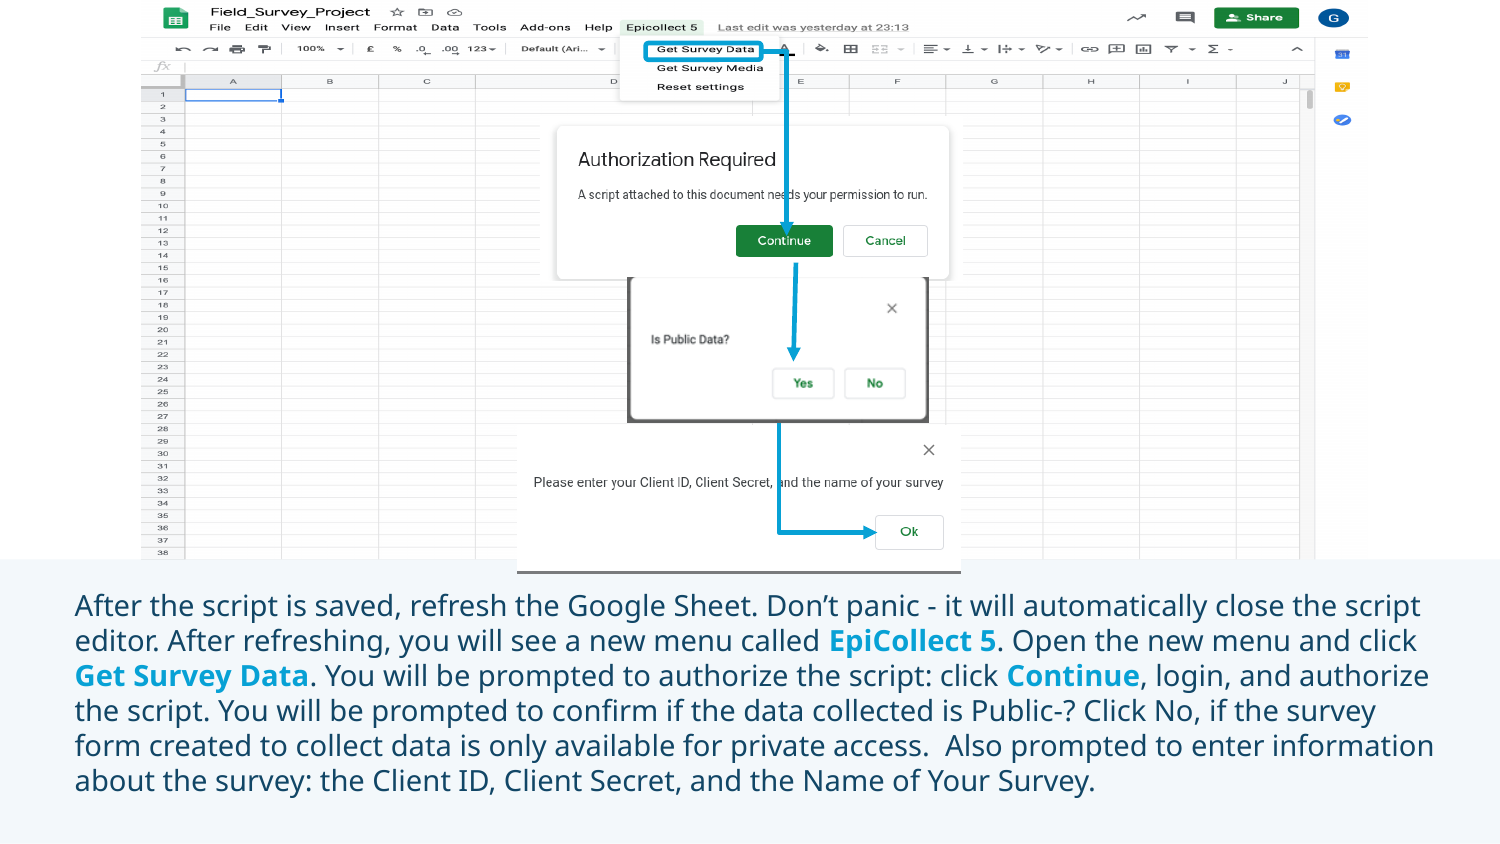

After the script is saved, refresh the Google Sheet. Don’t panic - it will automatically close the script editor. After refreshing, you will see a new menu called EpiCollect 5. Open the new menu and click Get Survey Data. You will be prompted to authorize the script: click Continue, login, and authorize the script. You will be prompted to confirm if the data collected is Public-? Click No, if the survey form created to collect data is only available for private access. Also prompted to enter information about the survey: the Client ID, Client Secret, and the Name of Your Survey.